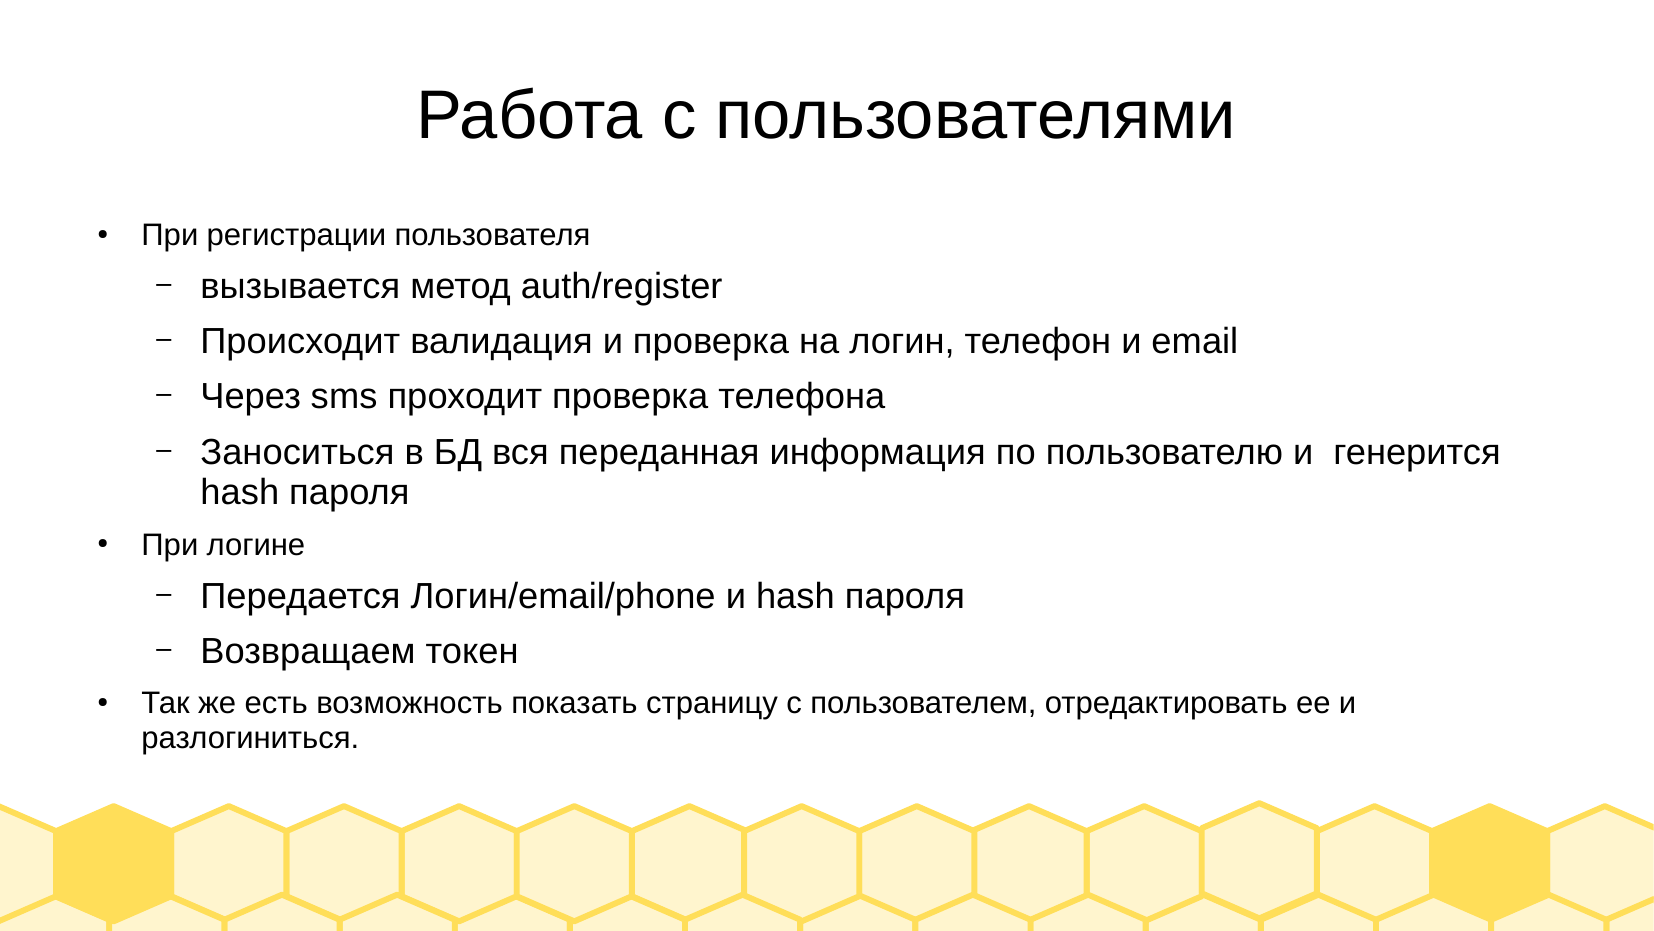

# Работа с пользователями
При регистрации пользователя
вызывается метод auth/register
Происходит валидация и проверка на логин, телефон и email
Через sms проходит проверка телефона
Заноситься в БД вся переданная информация по пользователю и генерится hash пароля
При логине
Передается Логин/email/phone и hash пароля
Возвращаем токен
Так же есть возможность показать страницу с пользователем, отредактировать ее и разлогиниться.